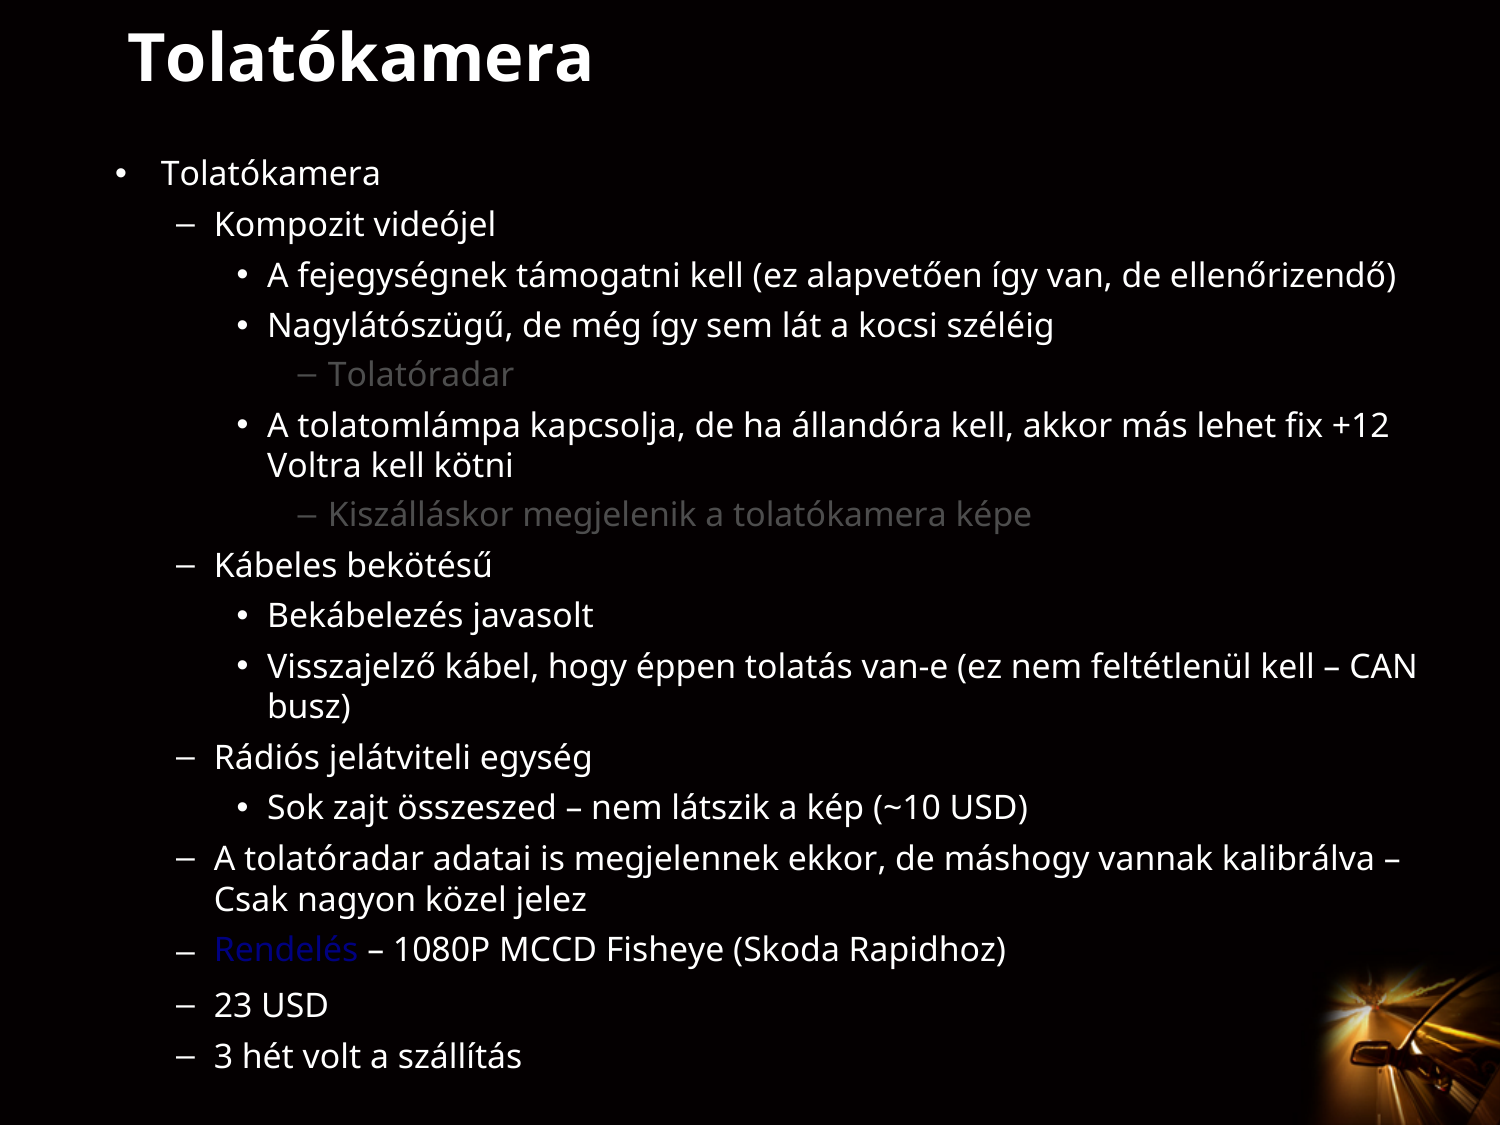

# Tolatókamera
Tolatókamera
Kompozit videójel
A fejegységnek támogatni kell (ez alapvetően így van, de ellenőrizendő)
Nagylátószügű, de még így sem lát a kocsi széléig
Tolatóradar
A tolatomlámpa kapcsolja, de ha állandóra kell, akkor más lehet fix +12 Voltra kell kötni
Kiszálláskor megjelenik a tolatókamera képe
Kábeles bekötésű
Bekábelezés javasolt
Visszajelző kábel, hogy éppen tolatás van-e (ez nem feltétlenül kell – CAN busz)
Rádiós jelátviteli egység
Sok zajt összeszed – nem látszik a kép (~10 USD)
A tolatóradar adatai is megjelennek ekkor, de máshogy vannak kalibrálva – Csak nagyon közel jelez
Rendelés – 1080P MCCD Fisheye (Skoda Rapidhoz)
23 USD
3 hét volt a szállítás